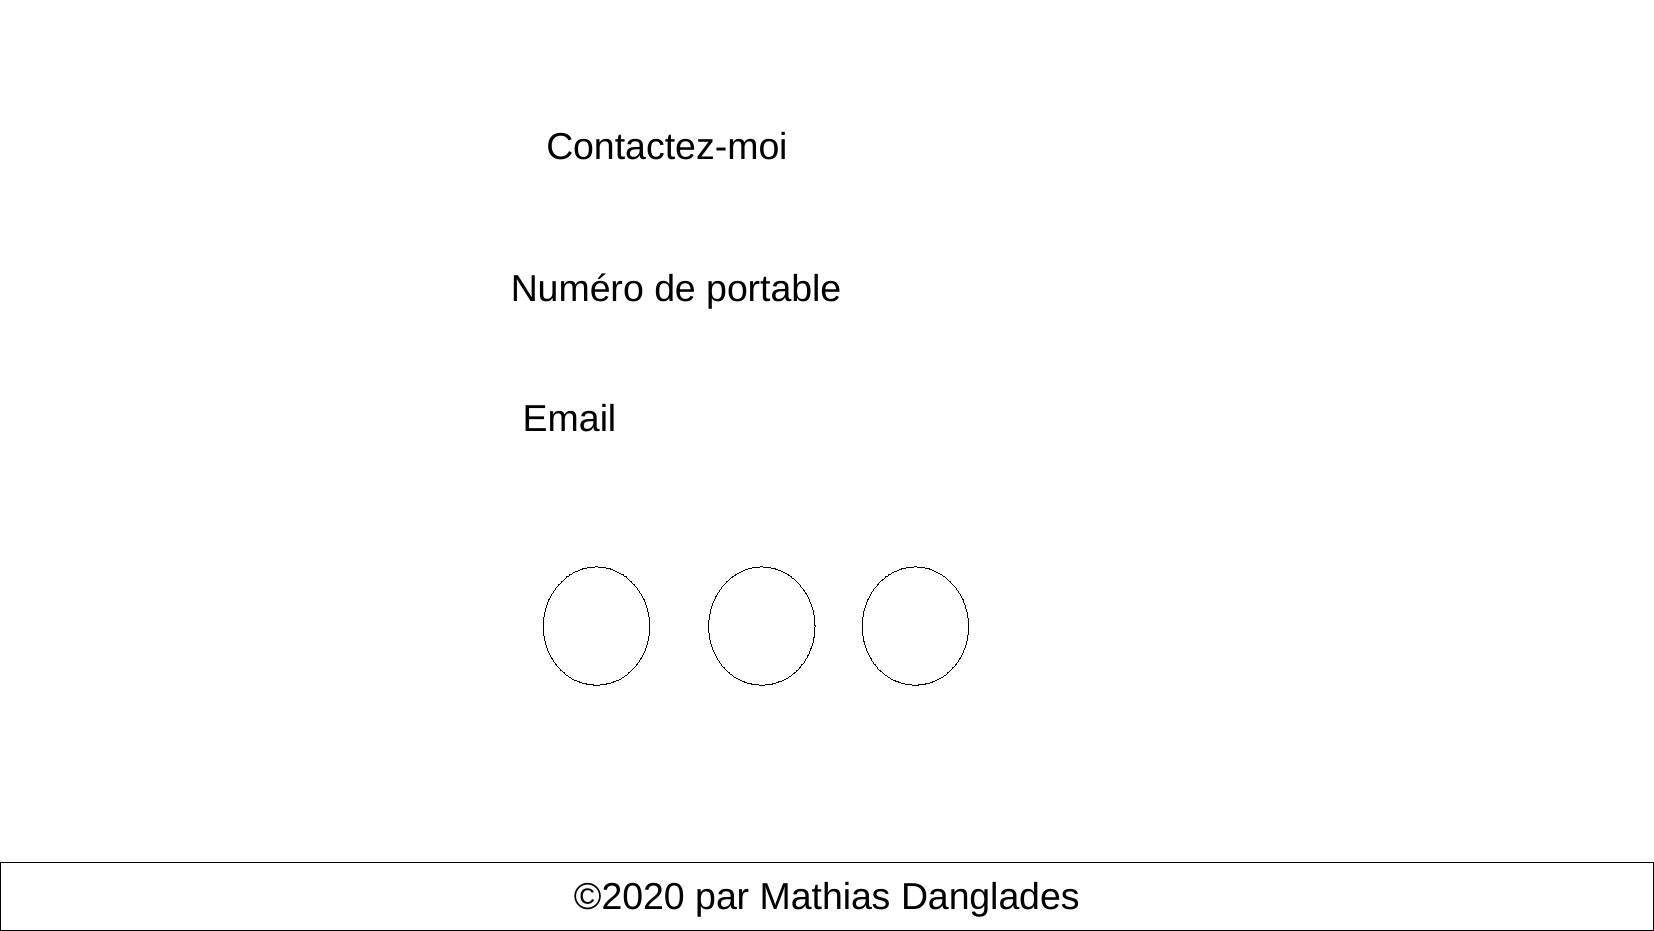

Contactez-moi
Numéro de portable
Email
©2020 par Mathias Danglades